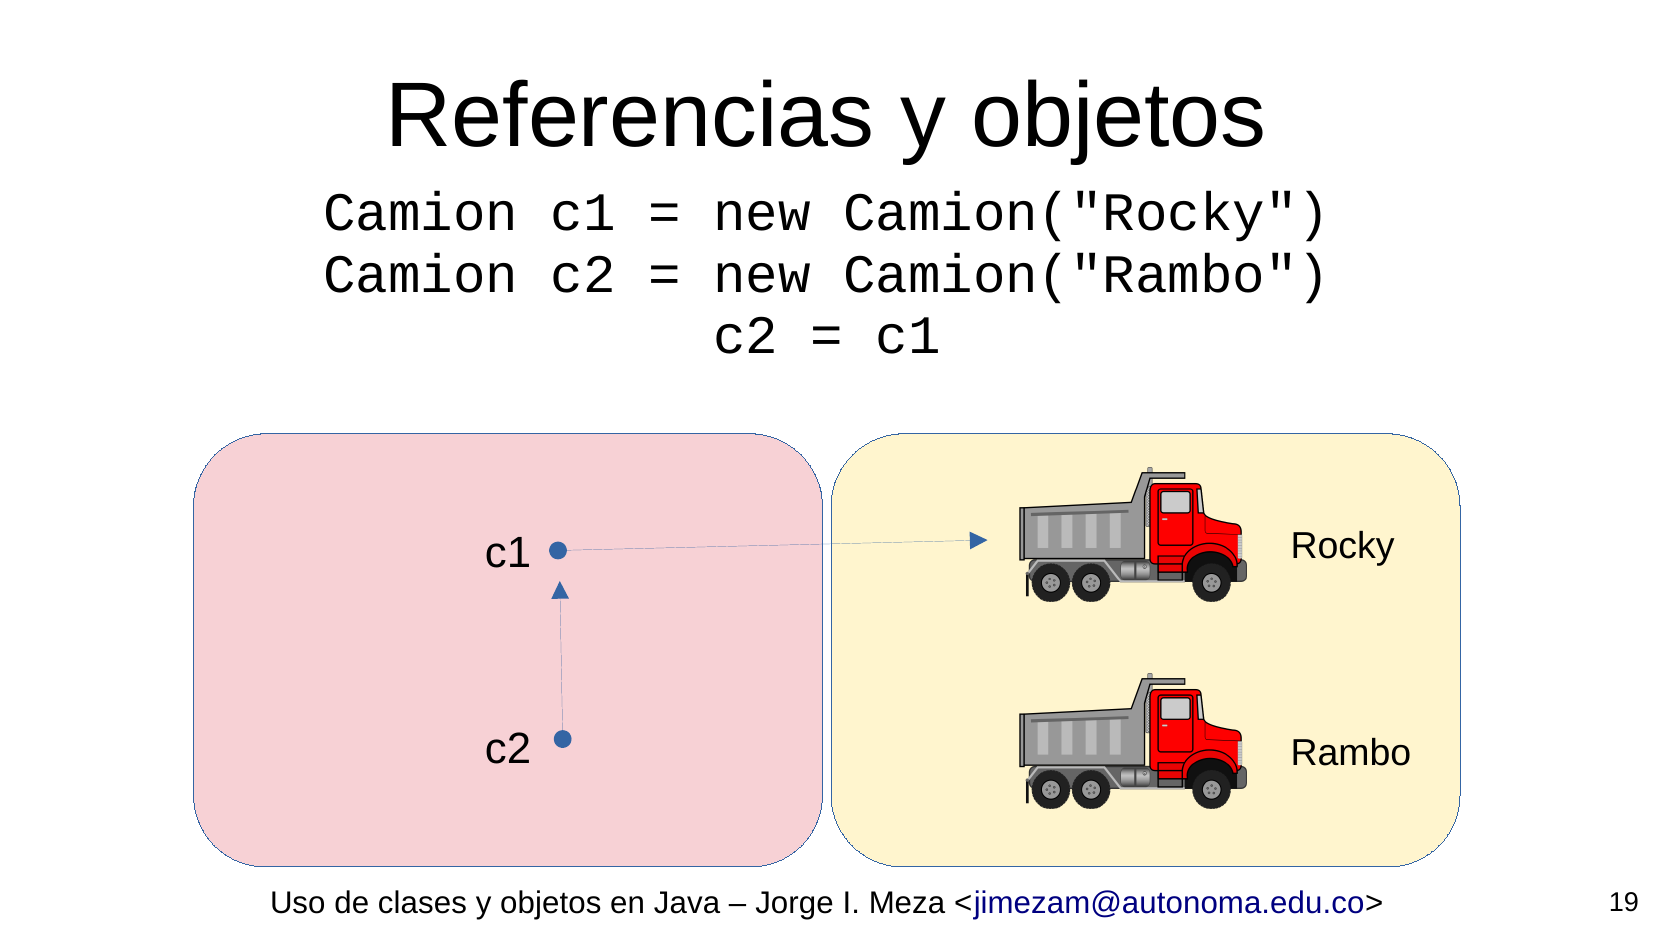

# Referencias y objetos
Camion c1 = new Camion("Rocky")
Camion c2 = new Camion("Rambo")
c2 = c1
c1
c2
Rocky
Rambo